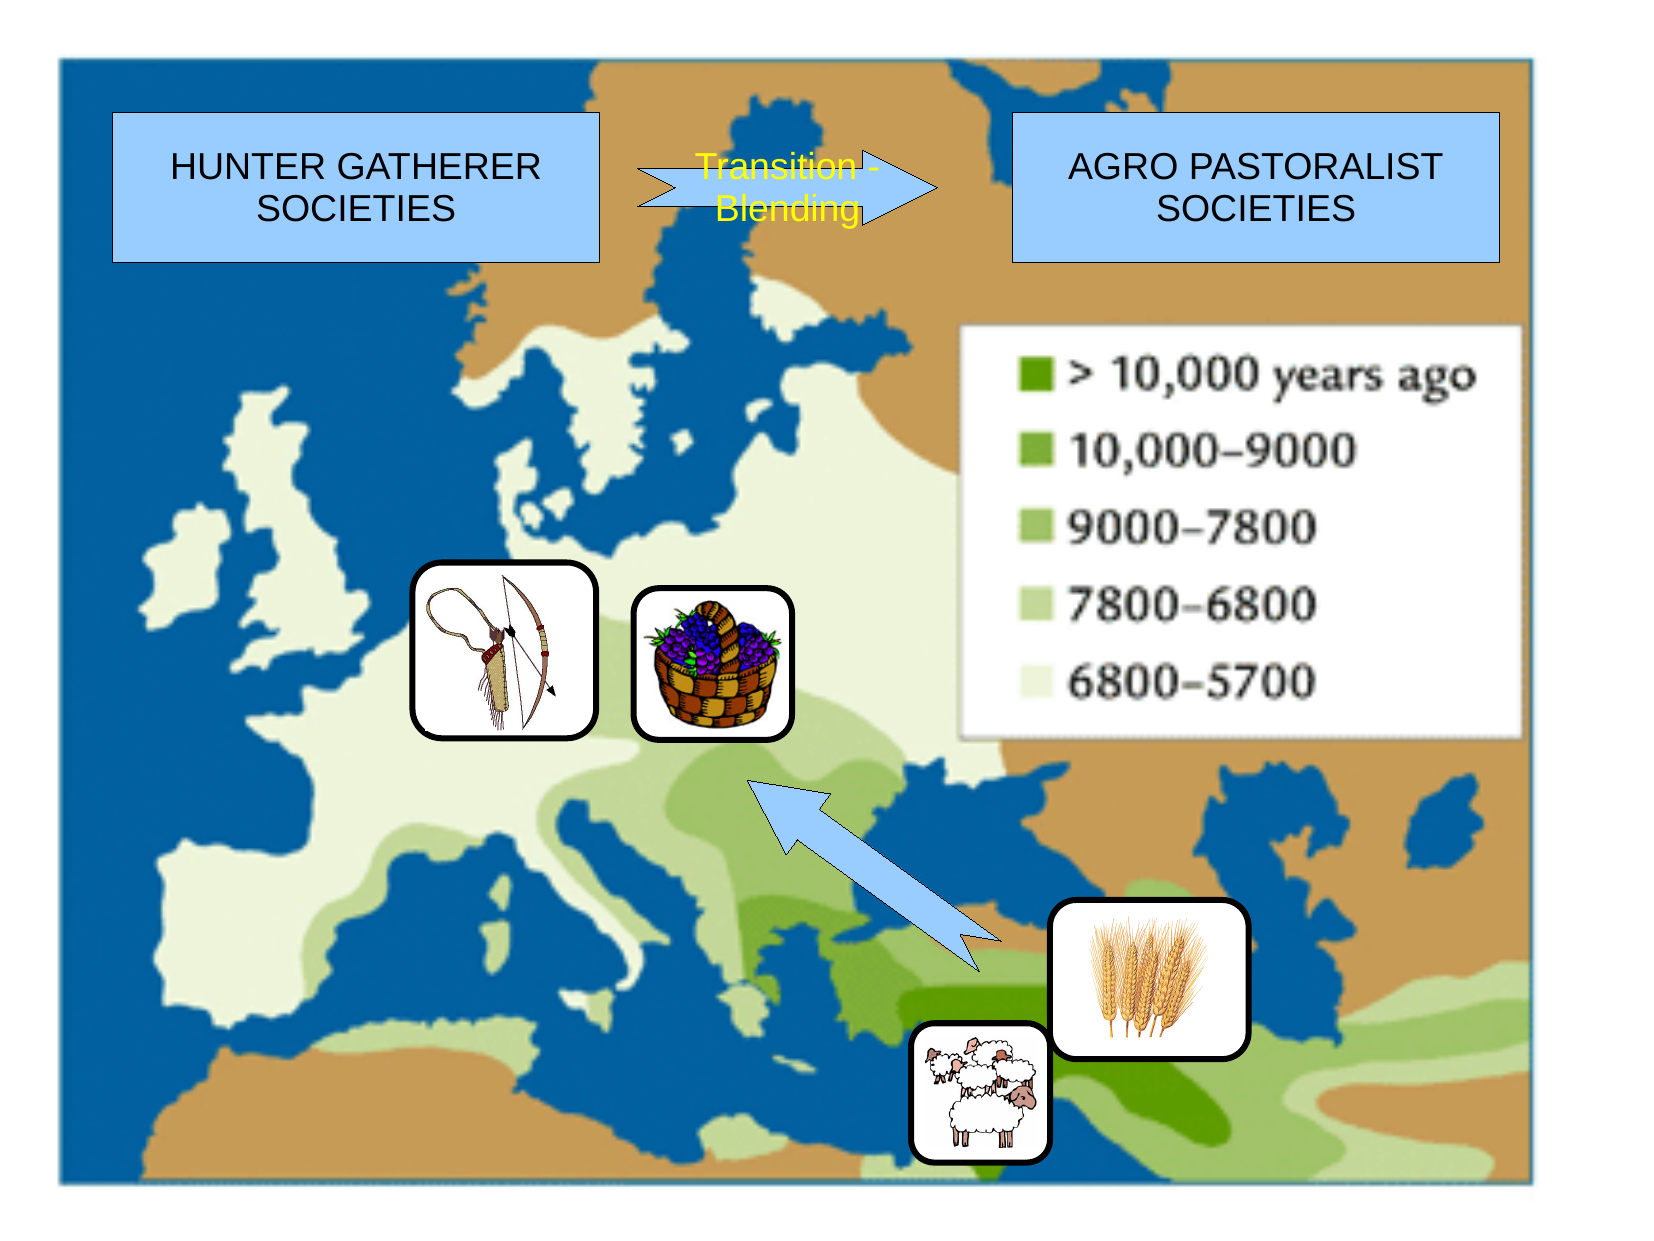

HUNTER GATHERER
SOCIETIES
AGRO PASTORALIST
SOCIETIES
Transition -
Blending